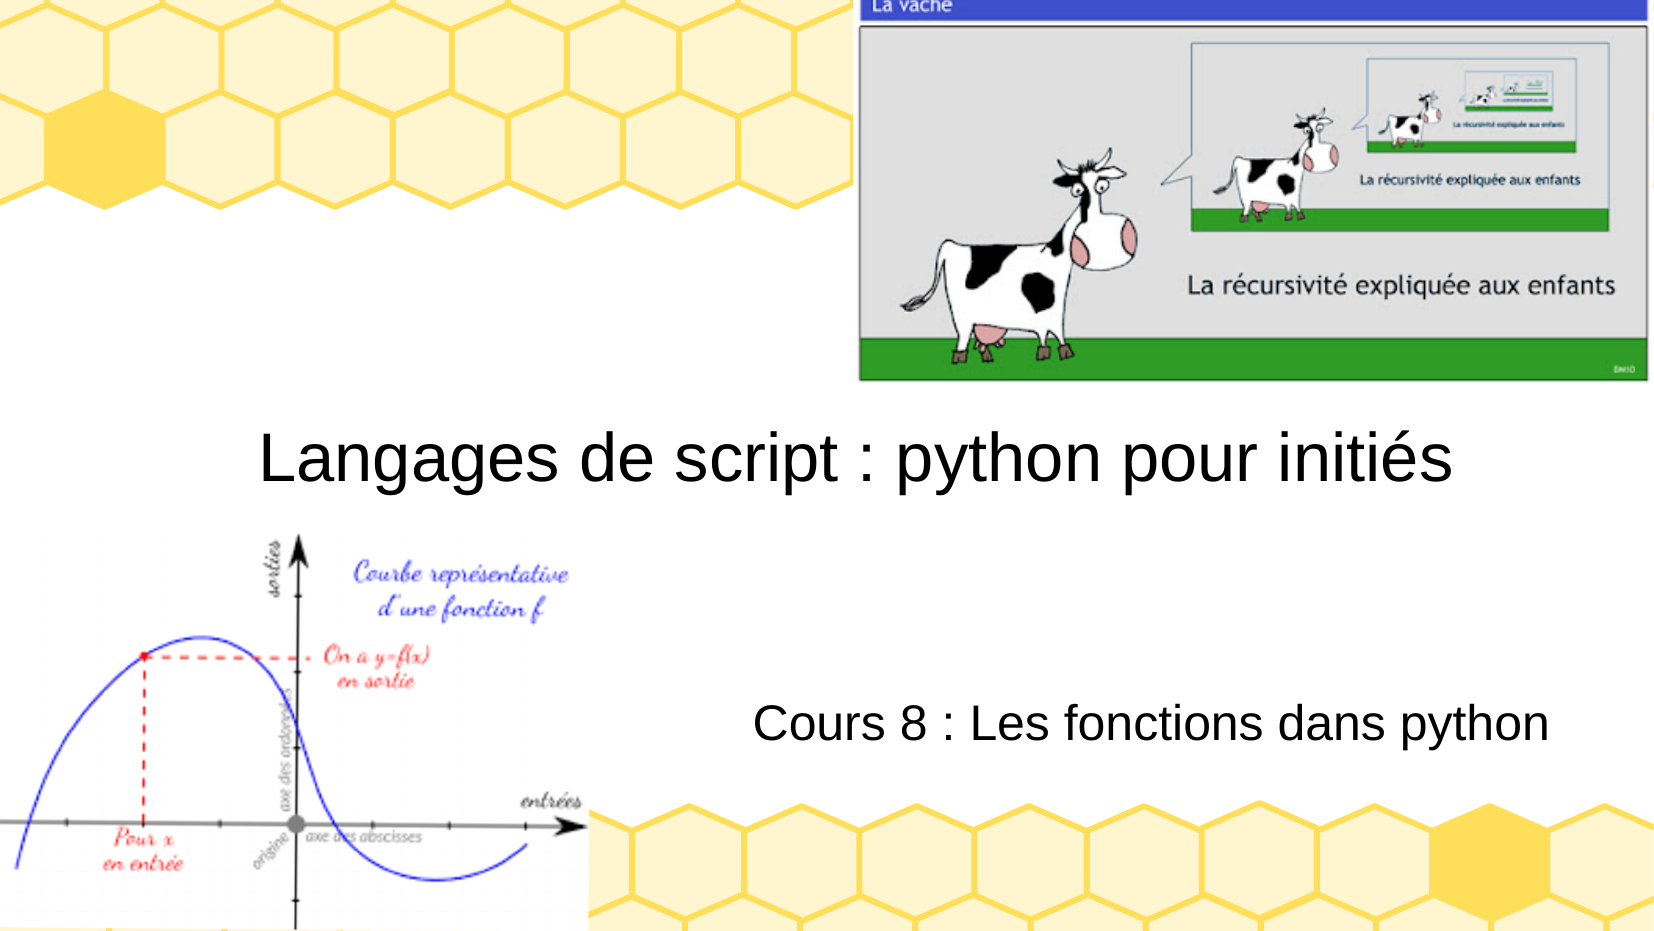

# Langages de script : python pour initiés
Cours 8 : Les fonctions dans python